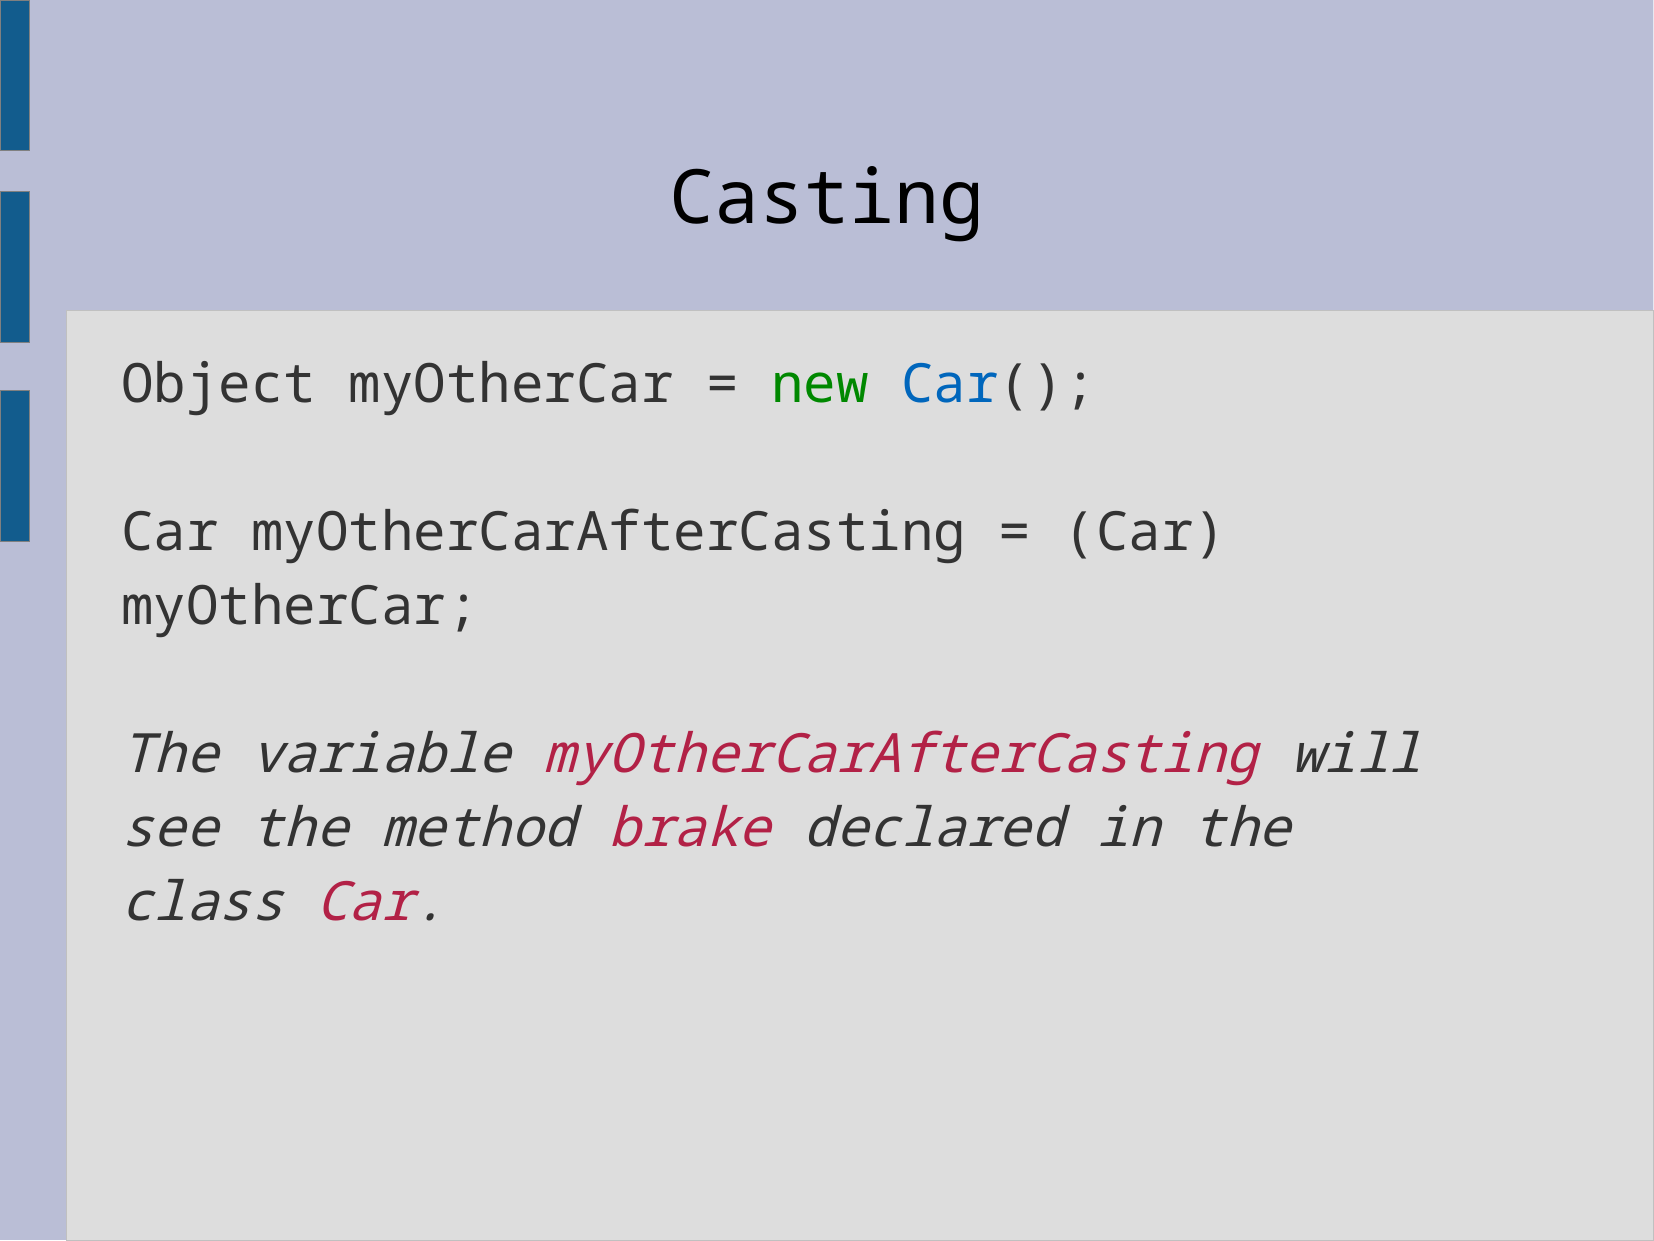

# Casting
Object myOtherCar = new Car();
Car myOtherCarAfterCasting = (Car) myOtherCar;
The variable myOtherCarAfterCasting will see the method brake declared in the
class Car.